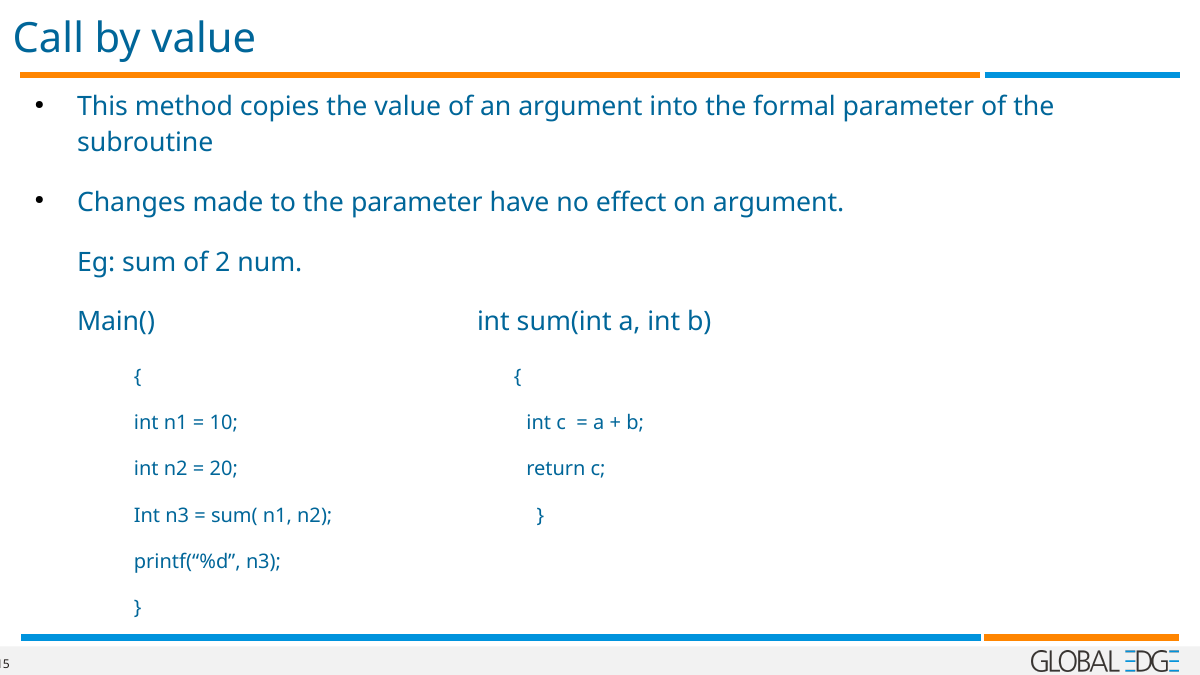

# Call by value
This method copies the value of an argument into the formal parameter of the subroutine
Changes made to the parameter have no effect on argument.
Eg: sum of 2 num.
Main() int sum(int a, int b)
{ {
int n1 = 10; int c = a + b;
int n2 = 20; return c;
Int n3 = sum( n1, n2); }
printf(“%d”, n3);
}